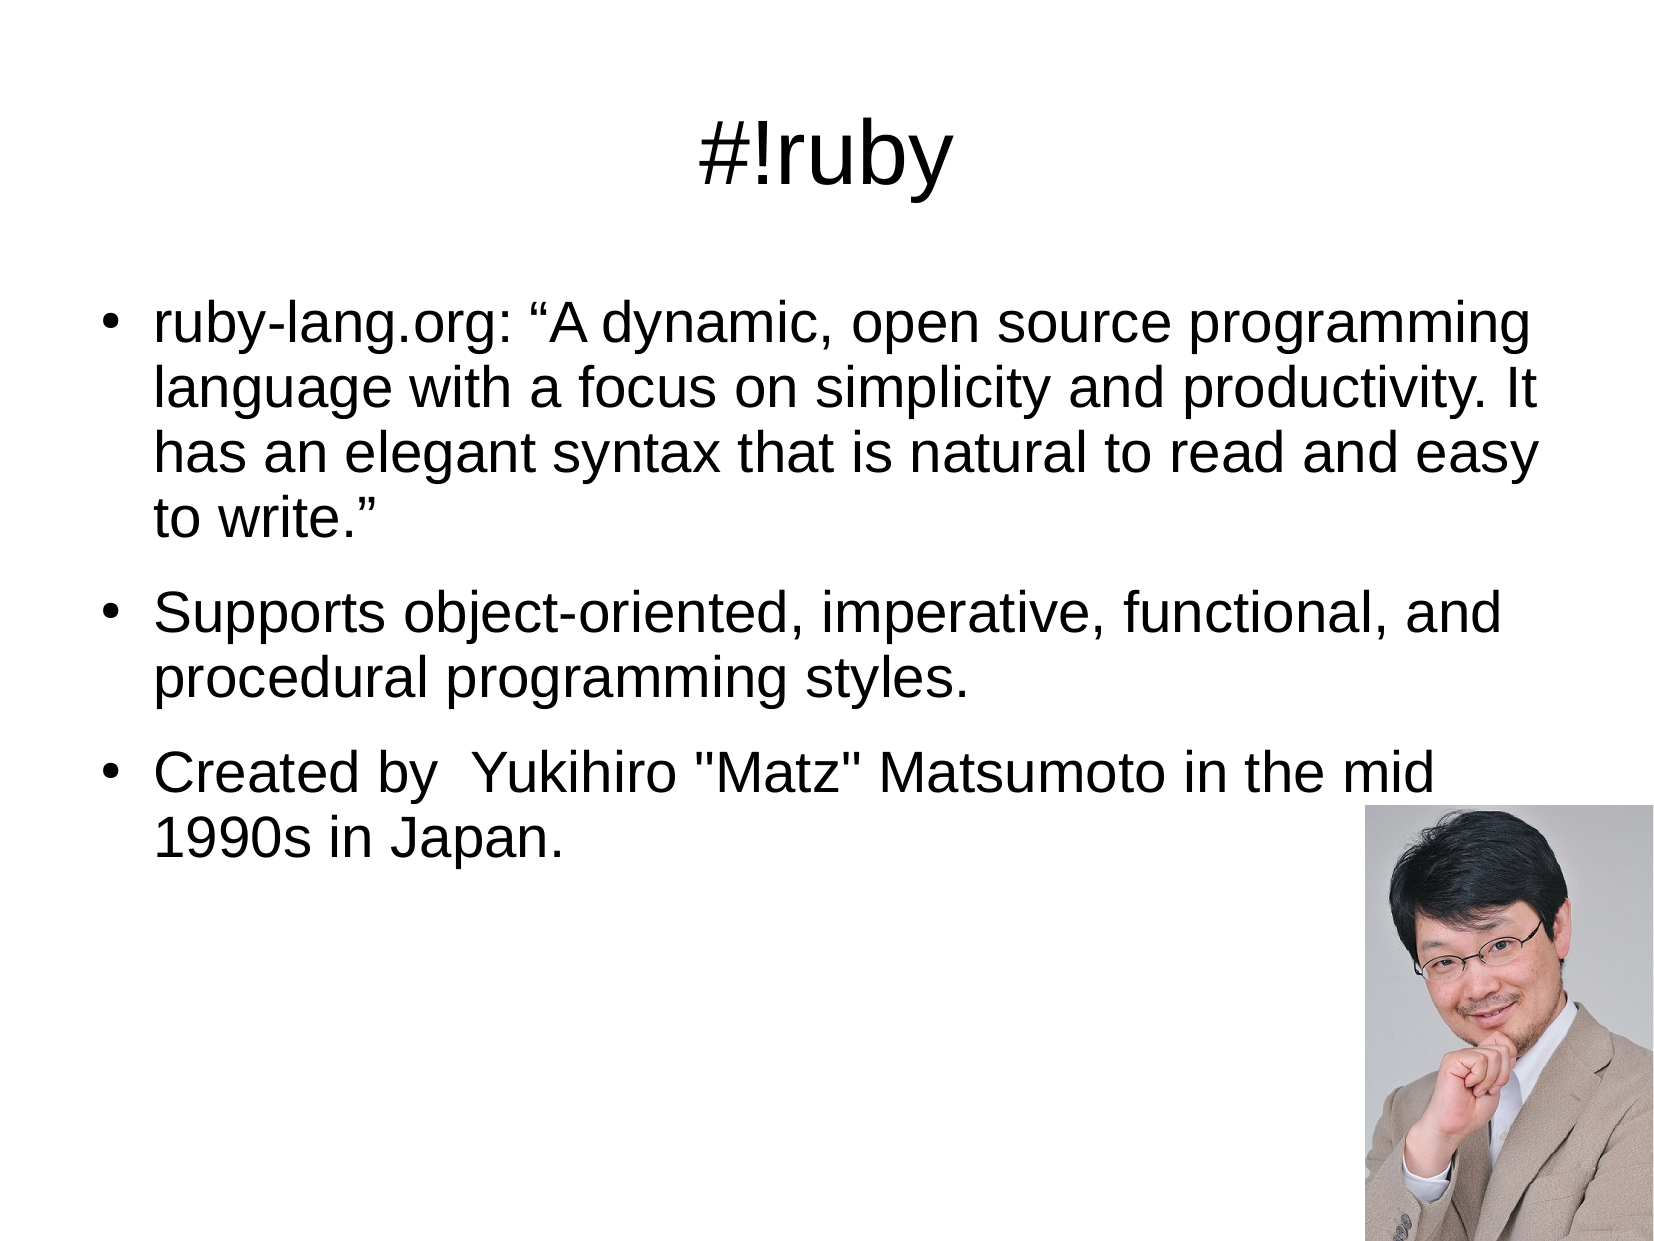

# #!ruby
ruby-lang.org: “A dynamic, open source programming language with a focus on simplicity and productivity. It has an elegant syntax that is natural to read and easy to write.”
Supports object-oriented, imperative, functional, and procedural programming styles.
Created by Yukihiro "Matz" Matsumoto in the mid 1990s in Japan.